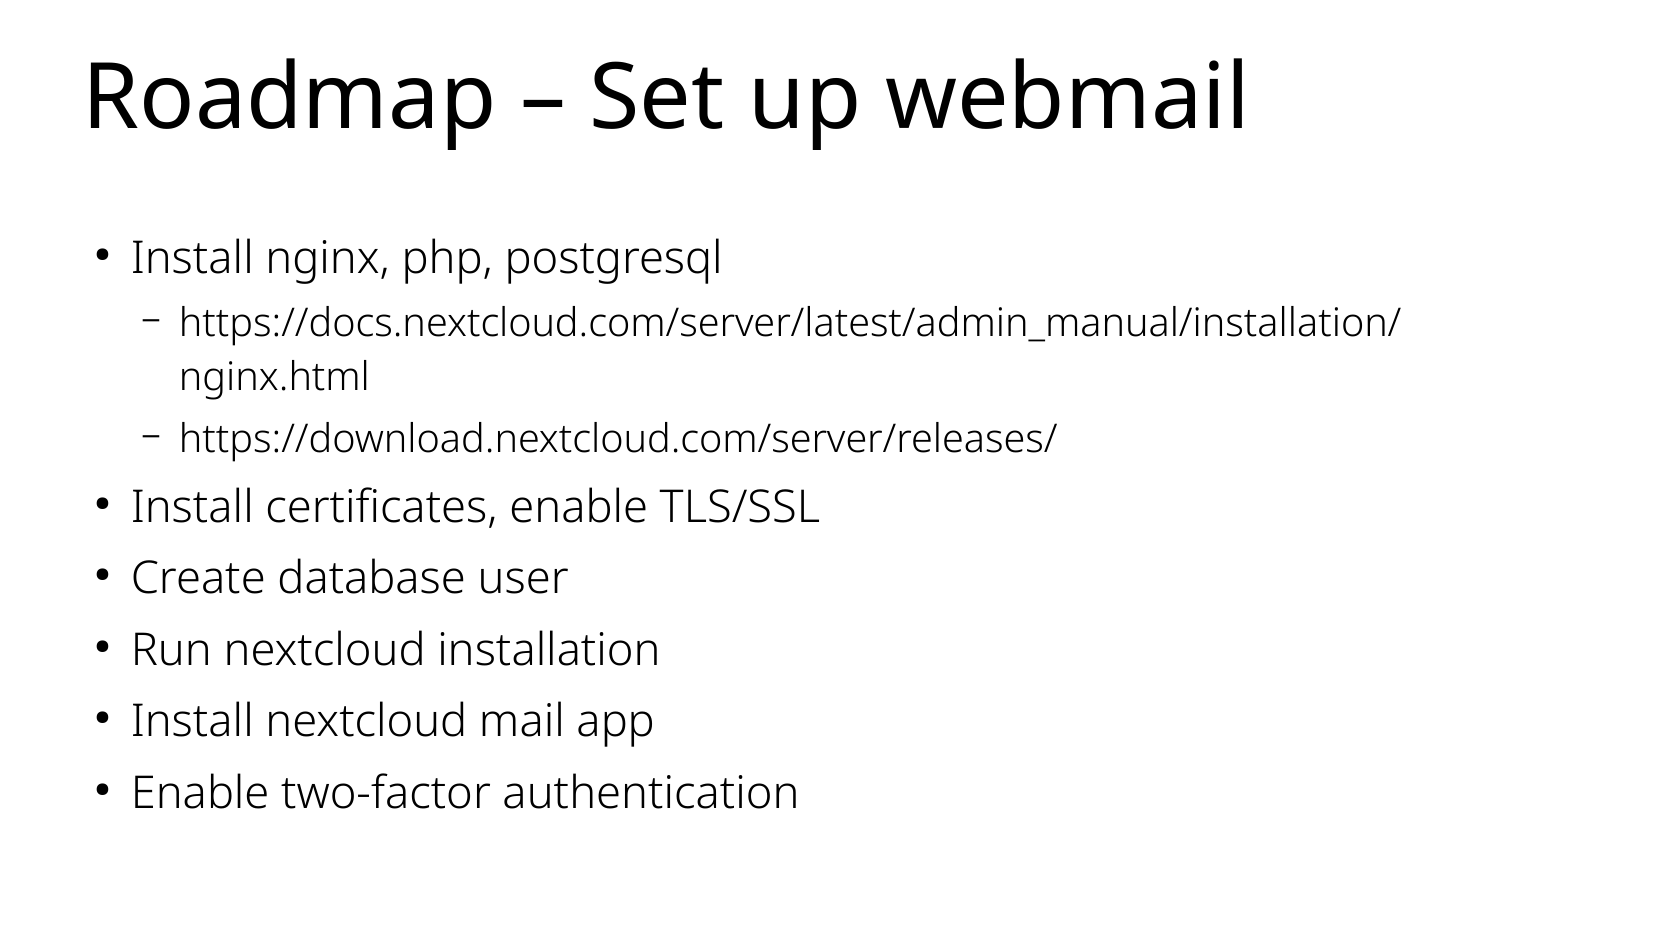

# Roadmap – Set up webmail
Install nginx, php, postgresql
https://docs.nextcloud.com/server/latest/admin_manual/installation/nginx.html
https://download.nextcloud.com/server/releases/
Install certificates, enable TLS/SSL
Create database user
Run nextcloud installation
Install nextcloud mail app
Enable two-factor authentication